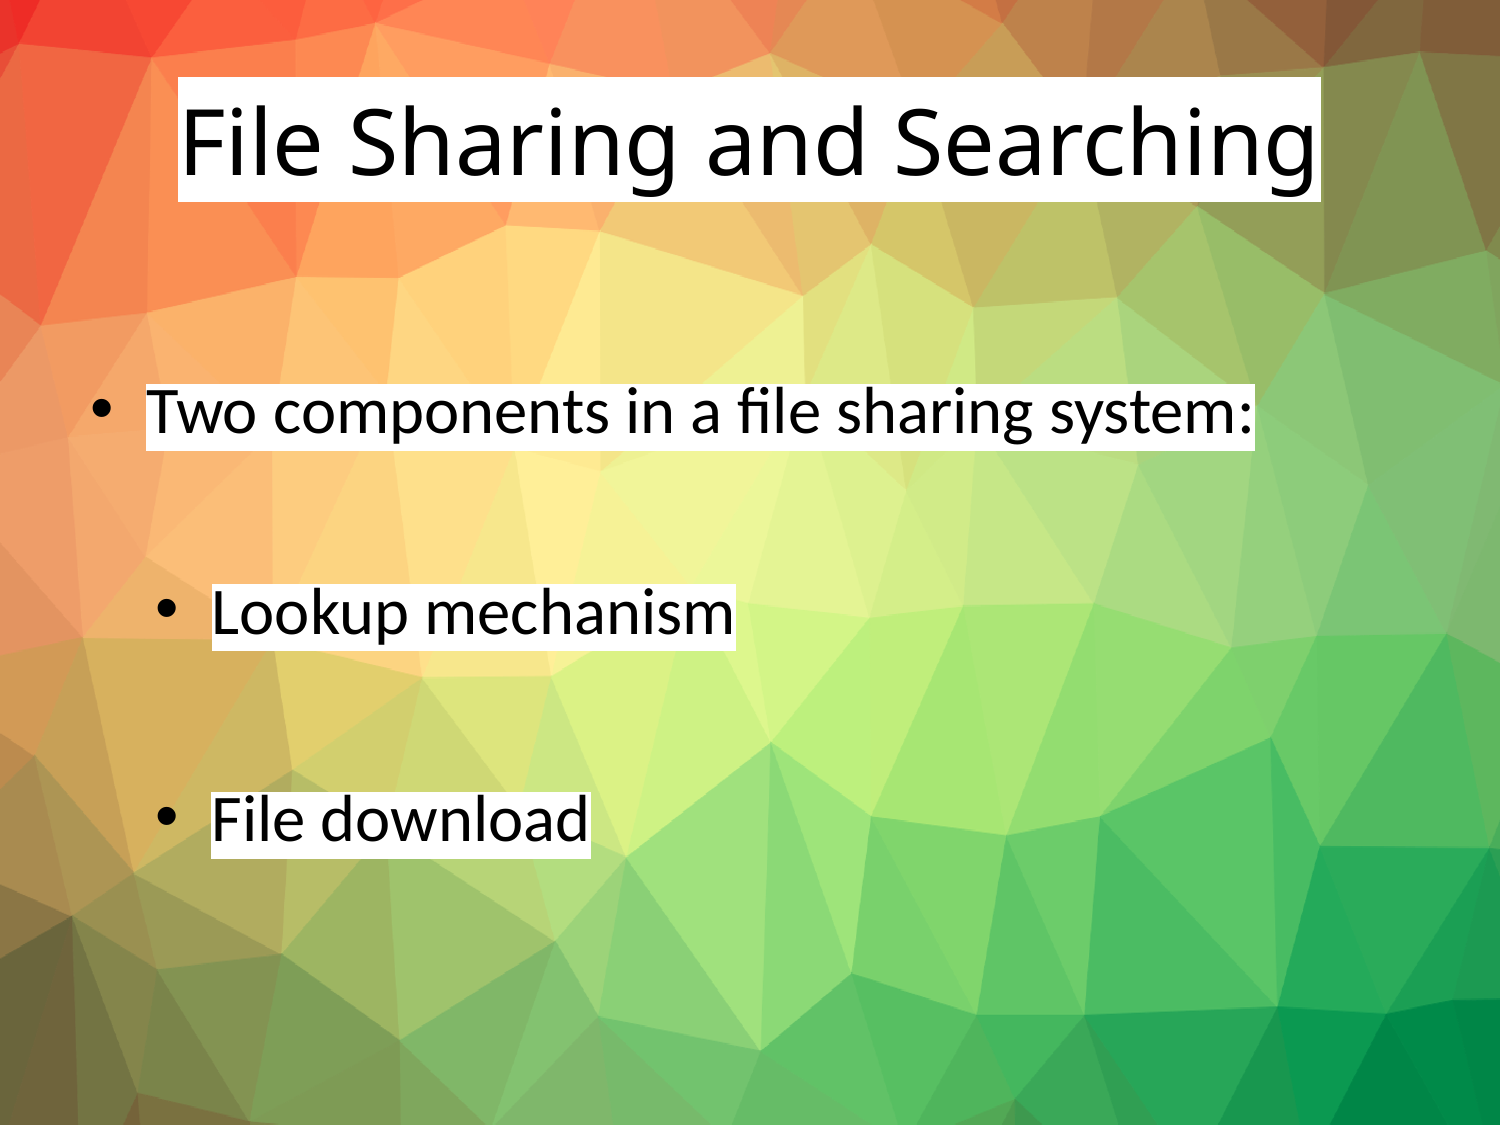

# File Sharing and Searching
Two components in a file sharing system:
Lookup mechanism
File download